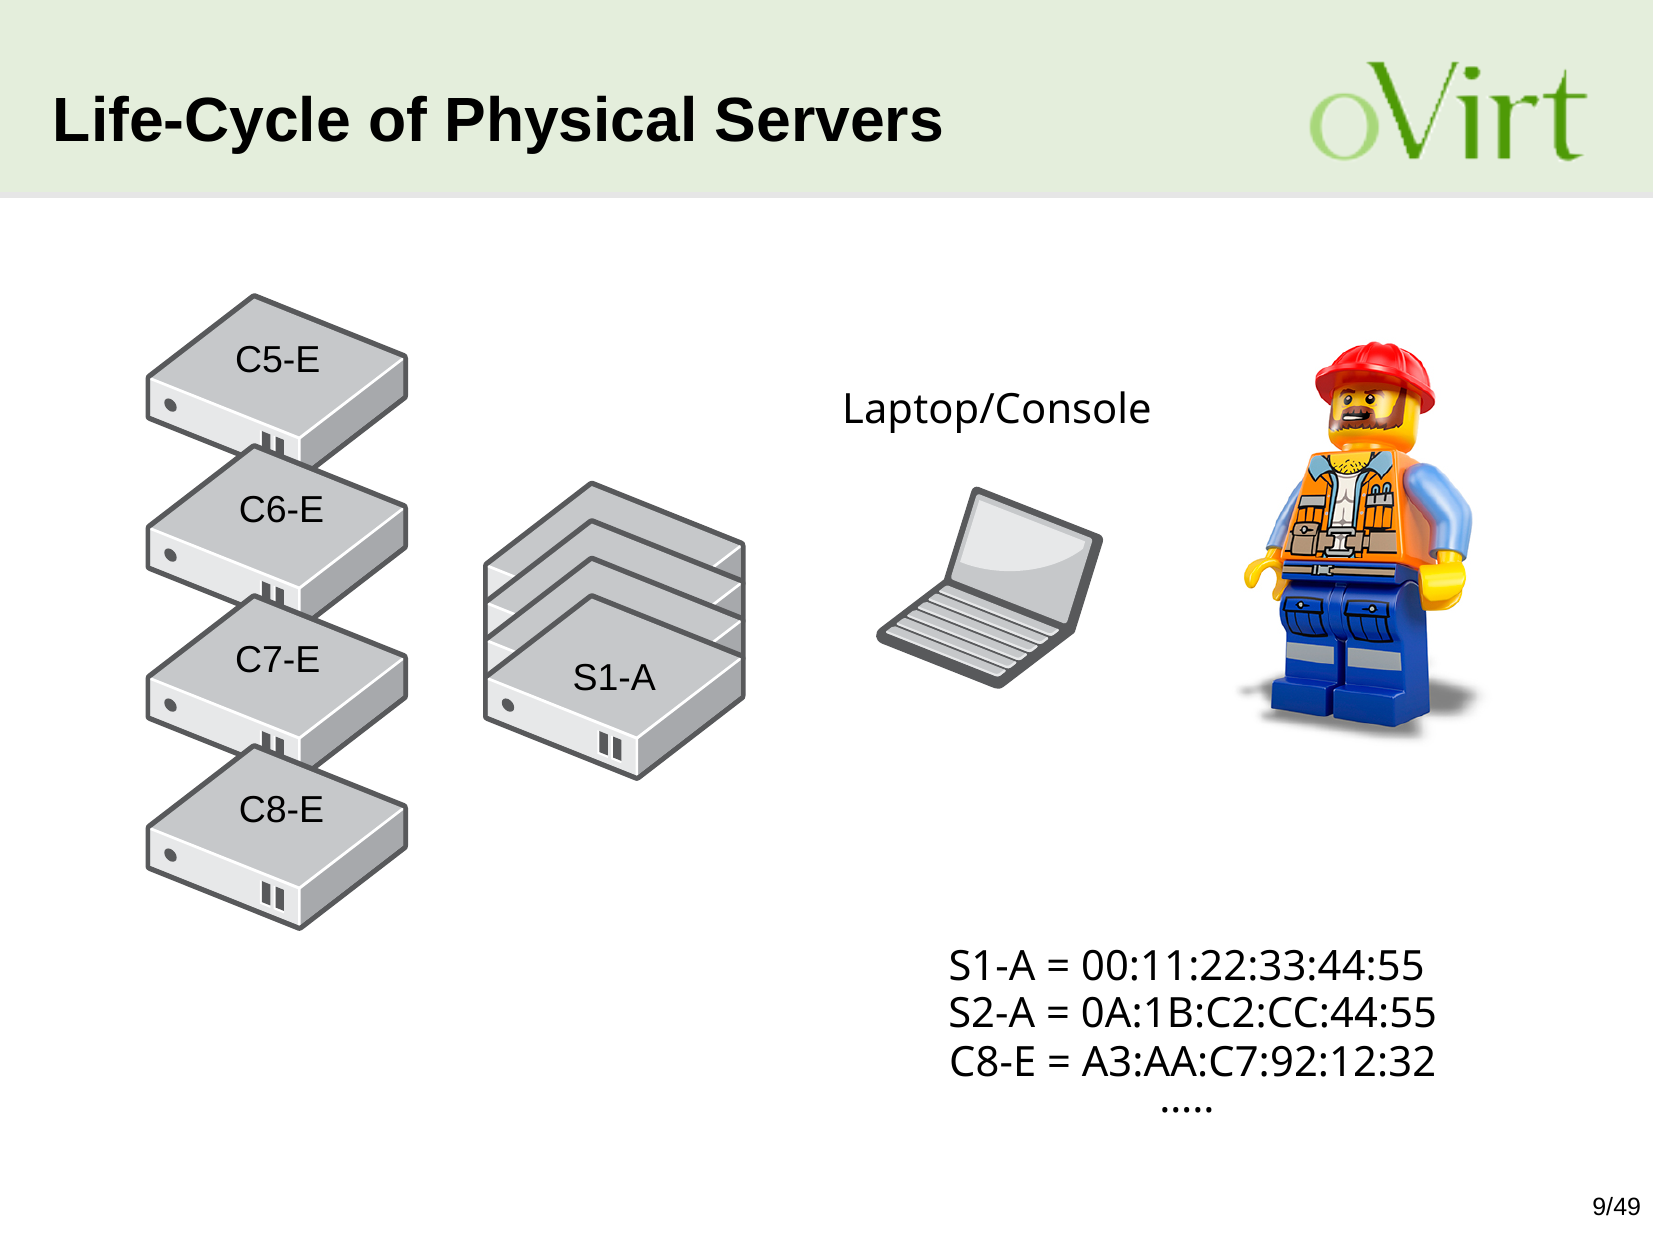

# Life-Cycle of Physical Servers
C5-E
Laptop/Console
C6-E
C7-E
S1-A
C8-E
S1-A = 00:11:22:33:44:55
S2-A = 0A:1B:C2:CC:44:55
C8-E = A3:AA:C7:92:12:32
…..